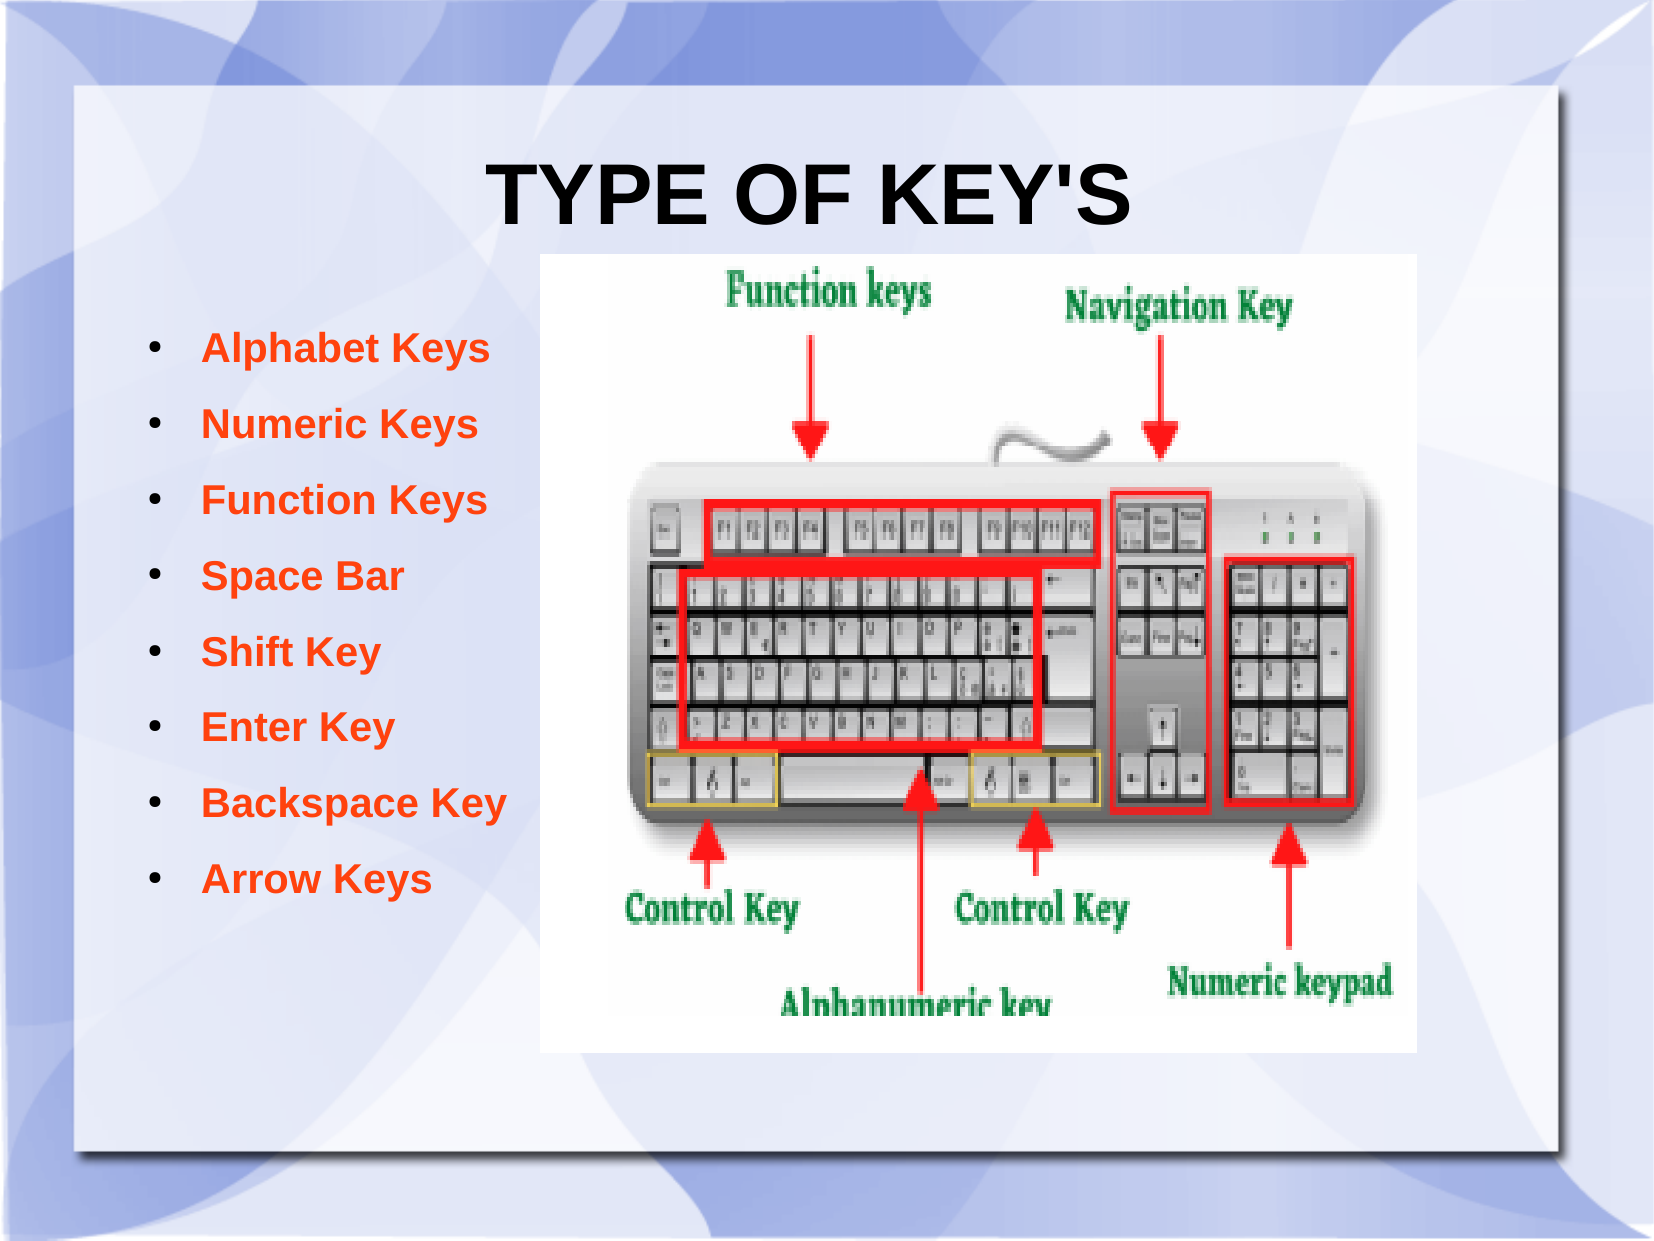

# TYPE OF KEY'S
Alphabet Keys
Numeric Keys
Function Keys
Space Bar
Shift Key
Enter Key
Backspace Key
Arrow Keys